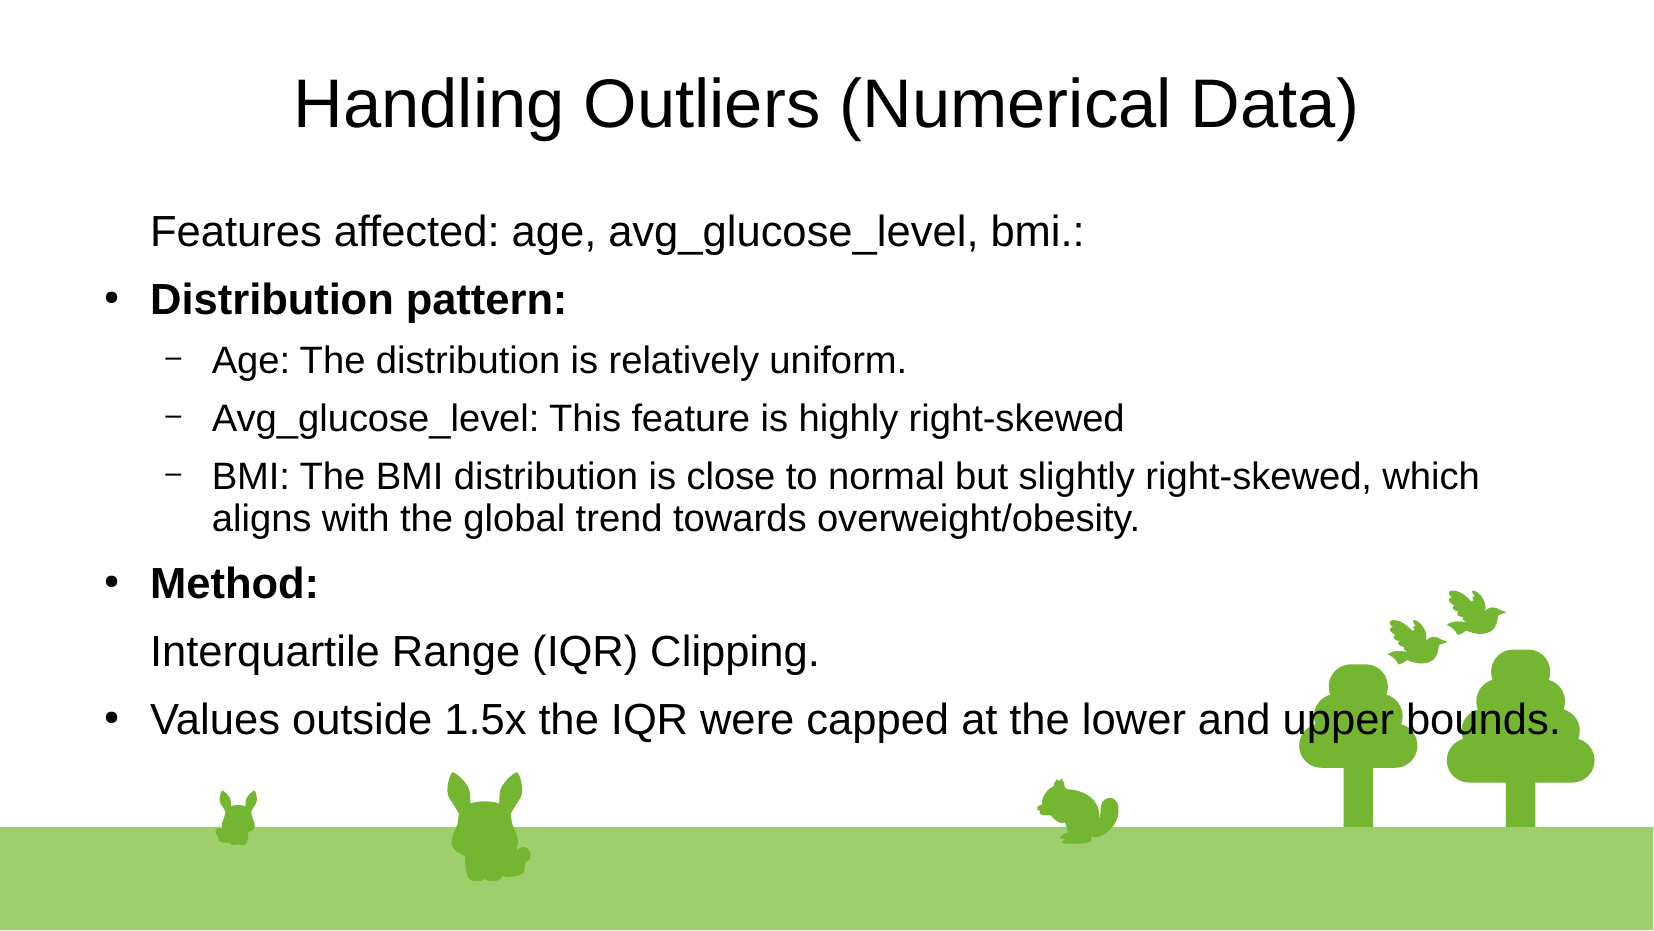

# Handling Outliers (Numerical Data)
Features affected: age, avg_glucose_level, bmi.:
Distribution pattern:
Age: The distribution is relatively uniform.
Avg_glucose_level: This feature is highly right-skewed
BMI: The BMI distribution is close to normal but slightly right-skewed, which aligns with the global trend towards overweight/obesity.
Method:
Interquartile Range (IQR) Clipping.
Values outside 1.5x the IQR were capped at the lower and upper bounds.